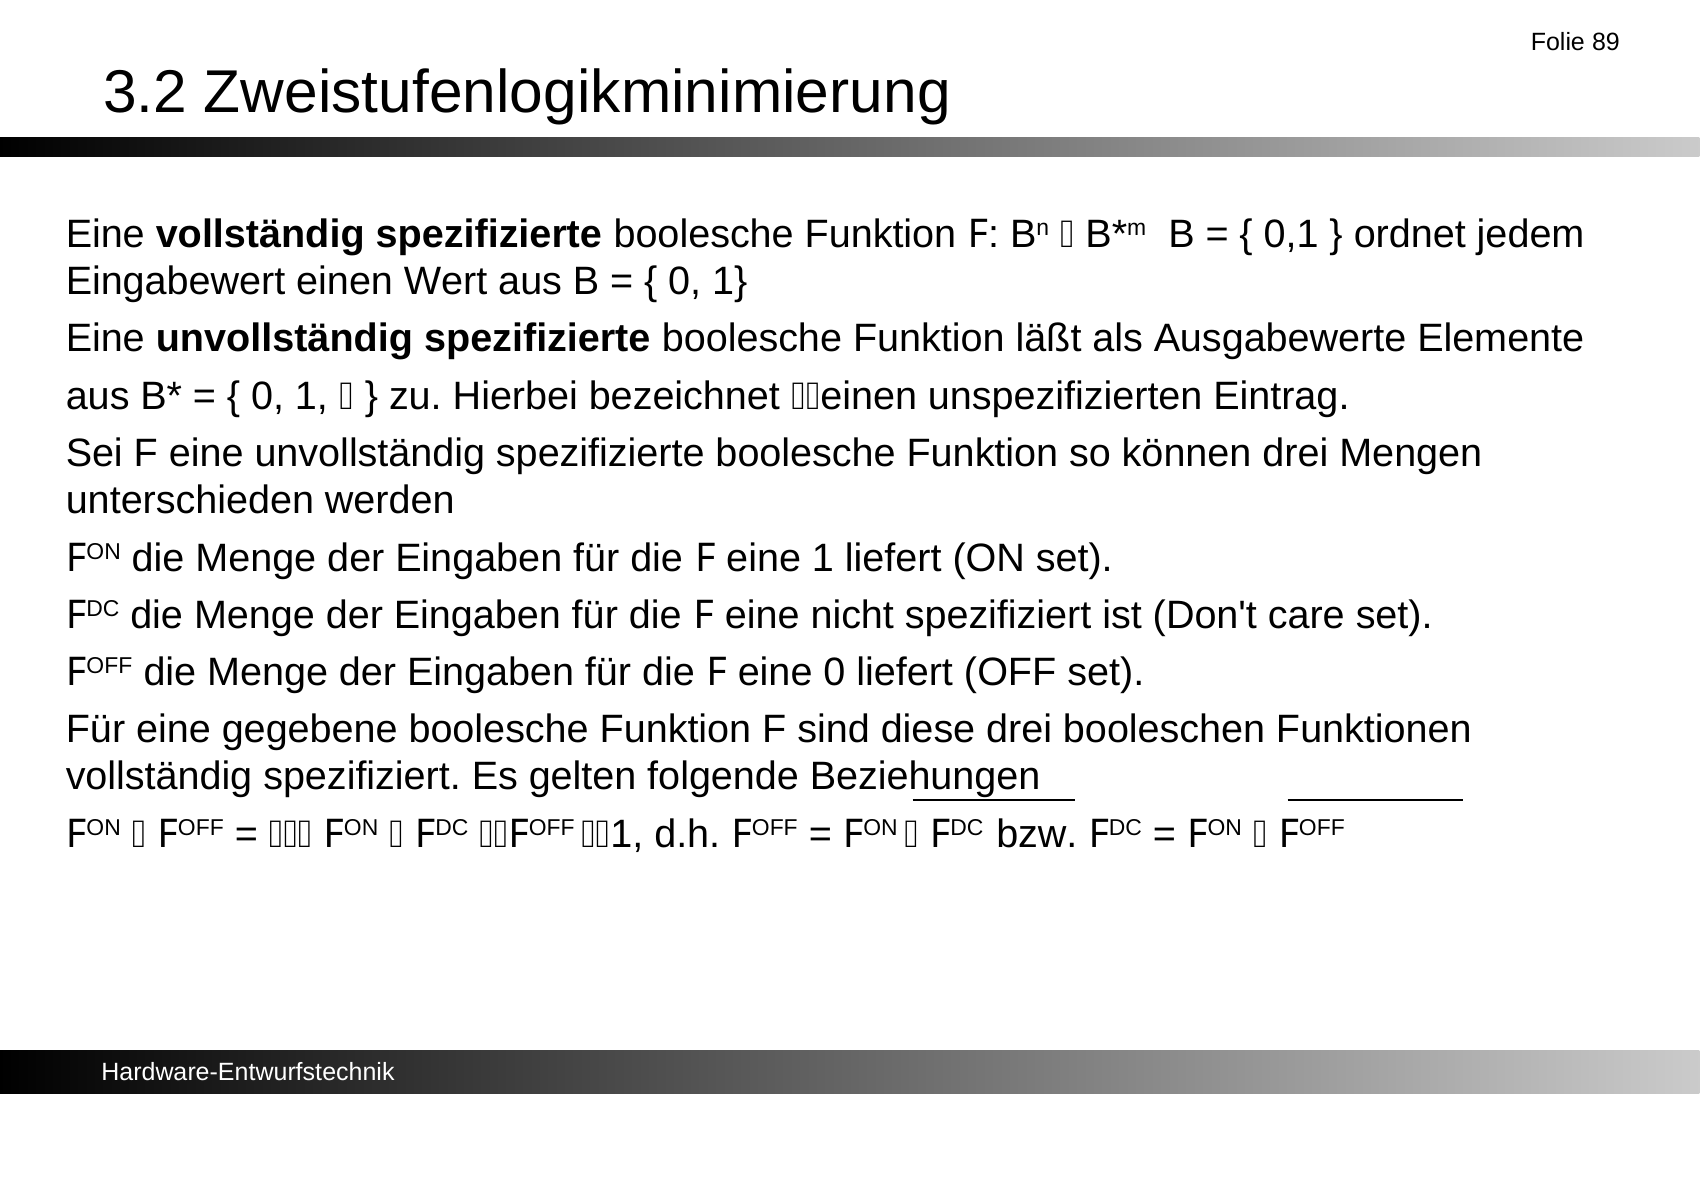

# 3.2 Zweistufenlogikminimierung
Eine vollständig spezifizierte boolesche Funktion F: Bn  B*m B = { 0,1 } ordnet jedem Eingabewert einen Wert aus B = { 0, 1}
Eine unvollständig spezifizierte boolesche Funktion läßt als Ausgabewerte Elemente
aus B* = { 0, 1,  } zu. Hierbei bezeichnet einen unspezifizierten Eintrag.
Sei F eine unvollständig spezifizierte boolesche Funktion so können drei Mengen unterschieden werden
FON die Menge der Eingaben für die F eine 1 liefert (ON set).
FDC die Menge der Eingaben für die F eine nicht spezifiziert ist (Don't care set).
FOFF die Menge der Eingaben für die F eine 0 liefert (OFF set).
Für eine gegebene boolesche Funktion F sind diese drei booleschen Funktionen vollständig spezifiziert. Es gelten folgende Beziehungen
FON  FOFF =  FON  FDC FOFF 1, d.h. FOFF = FON  FDC bzw. FDC = FON  FOFF